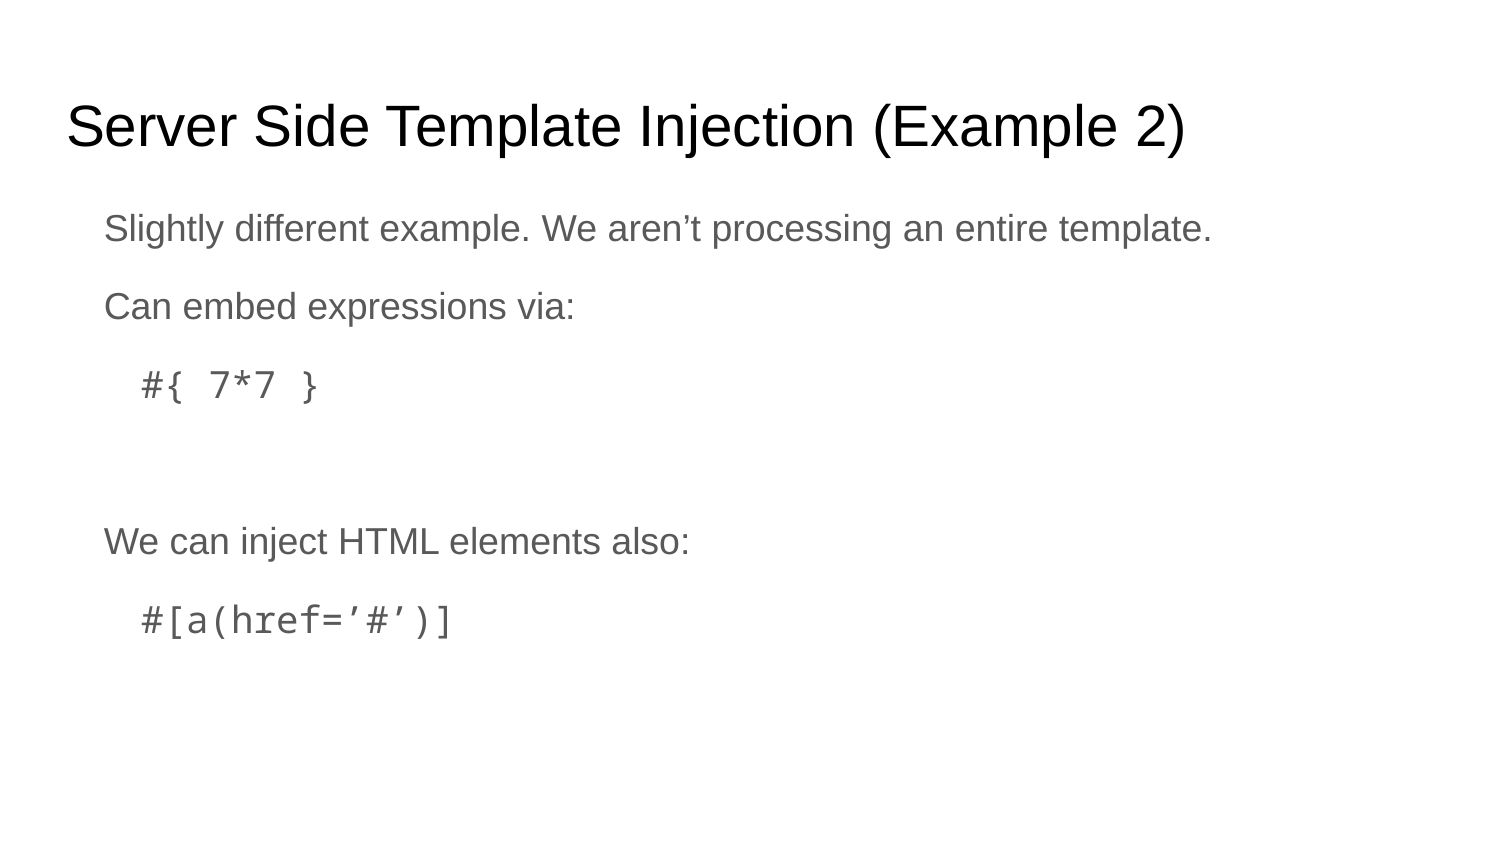

# Server Side Template Injection (Example 2)
Slightly different example. We aren’t processing an entire template.
Can embed expressions via:
#{ 7*7 }
We can inject HTML elements also:
	#[a(href=’#’)]